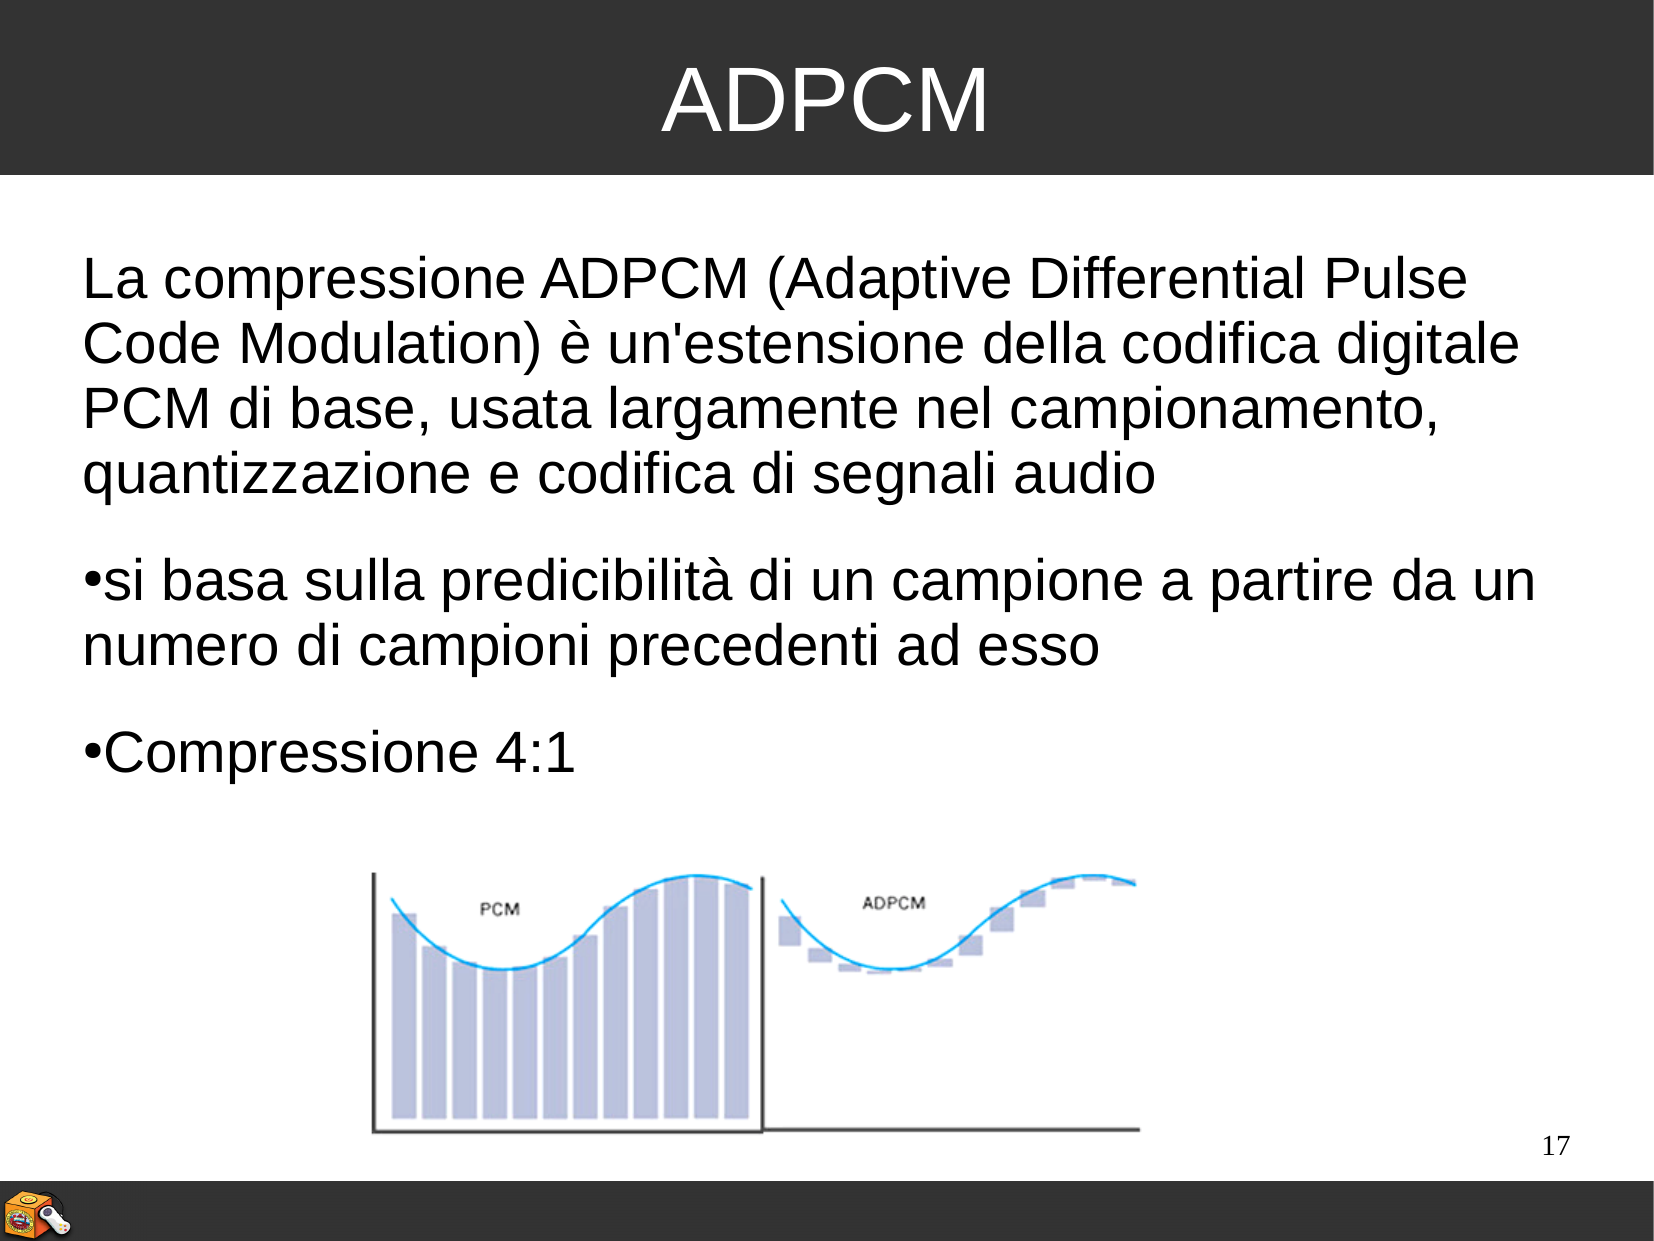

# ADPCM
La compressione ADPCM (Adaptive Differential Pulse Code Modulation) è un'estensione della codifica digitale PCM di base, usata largamente nel campionamento, quantizzazione e codifica di segnali audio
si basa sulla predicibilità di un campione a partire da un numero di campioni precedenti ad esso
Compressione 4:1
17